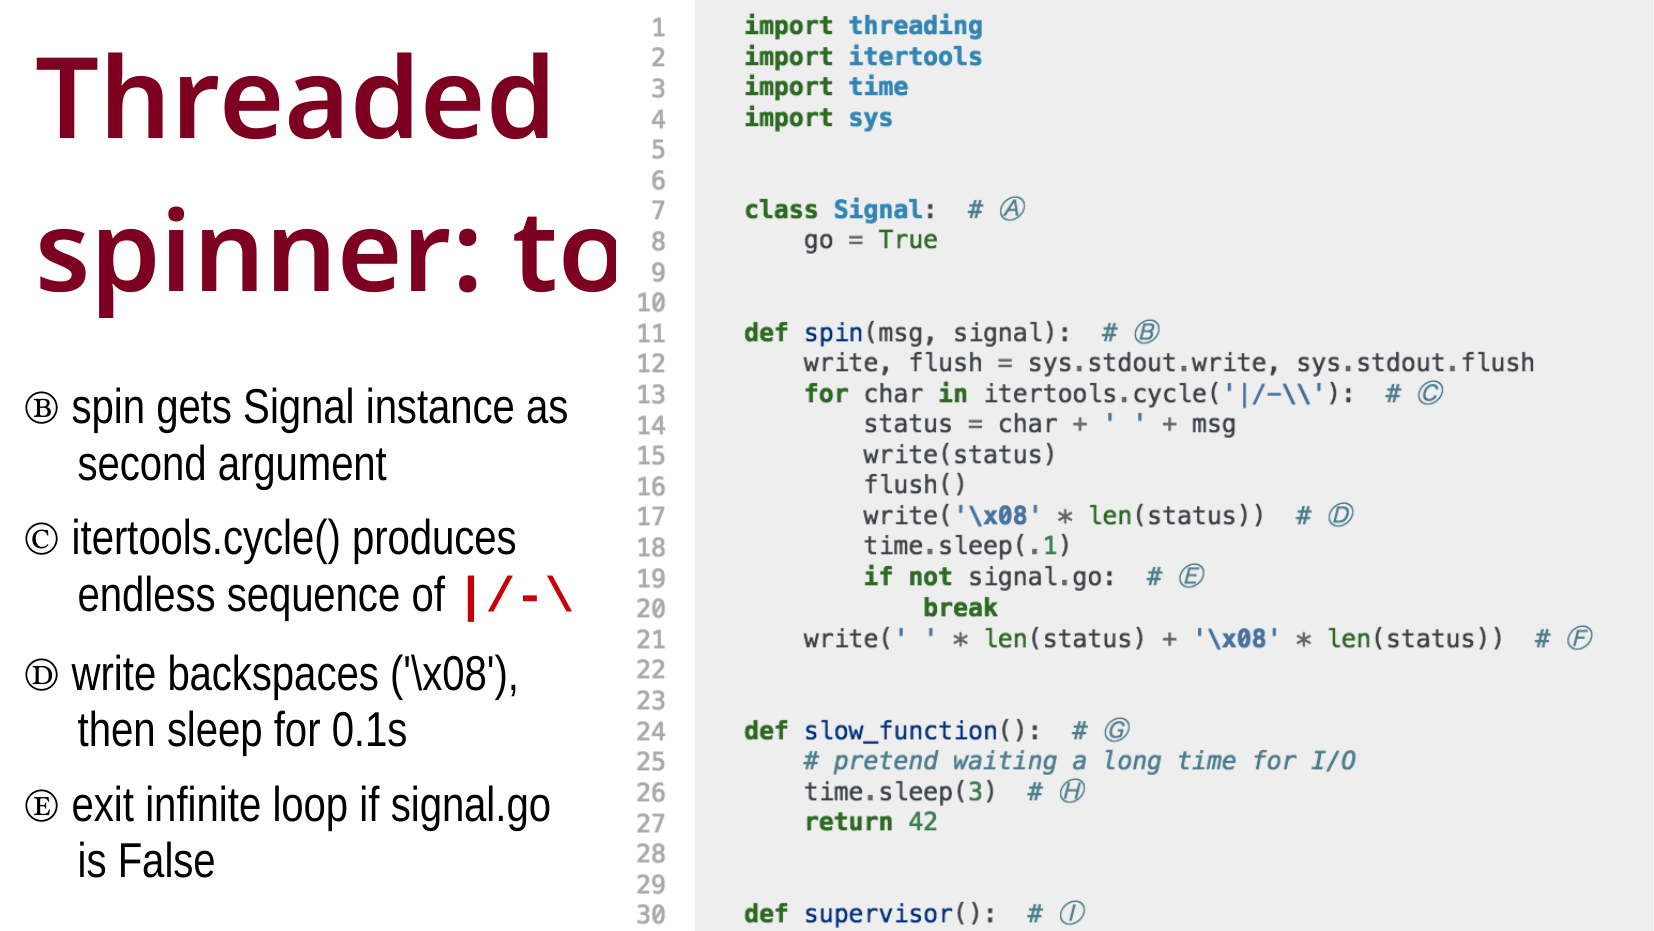

# Threaded spinner: top
Ⓑ spin gets Signal instance as second argument
Ⓒ itertools.cycle() produces endless sequence of |/-\
Ⓓ write backspaces ('\x08'), then sleep for 0.1s
Ⓔ exit infinite loop if signal.go is False